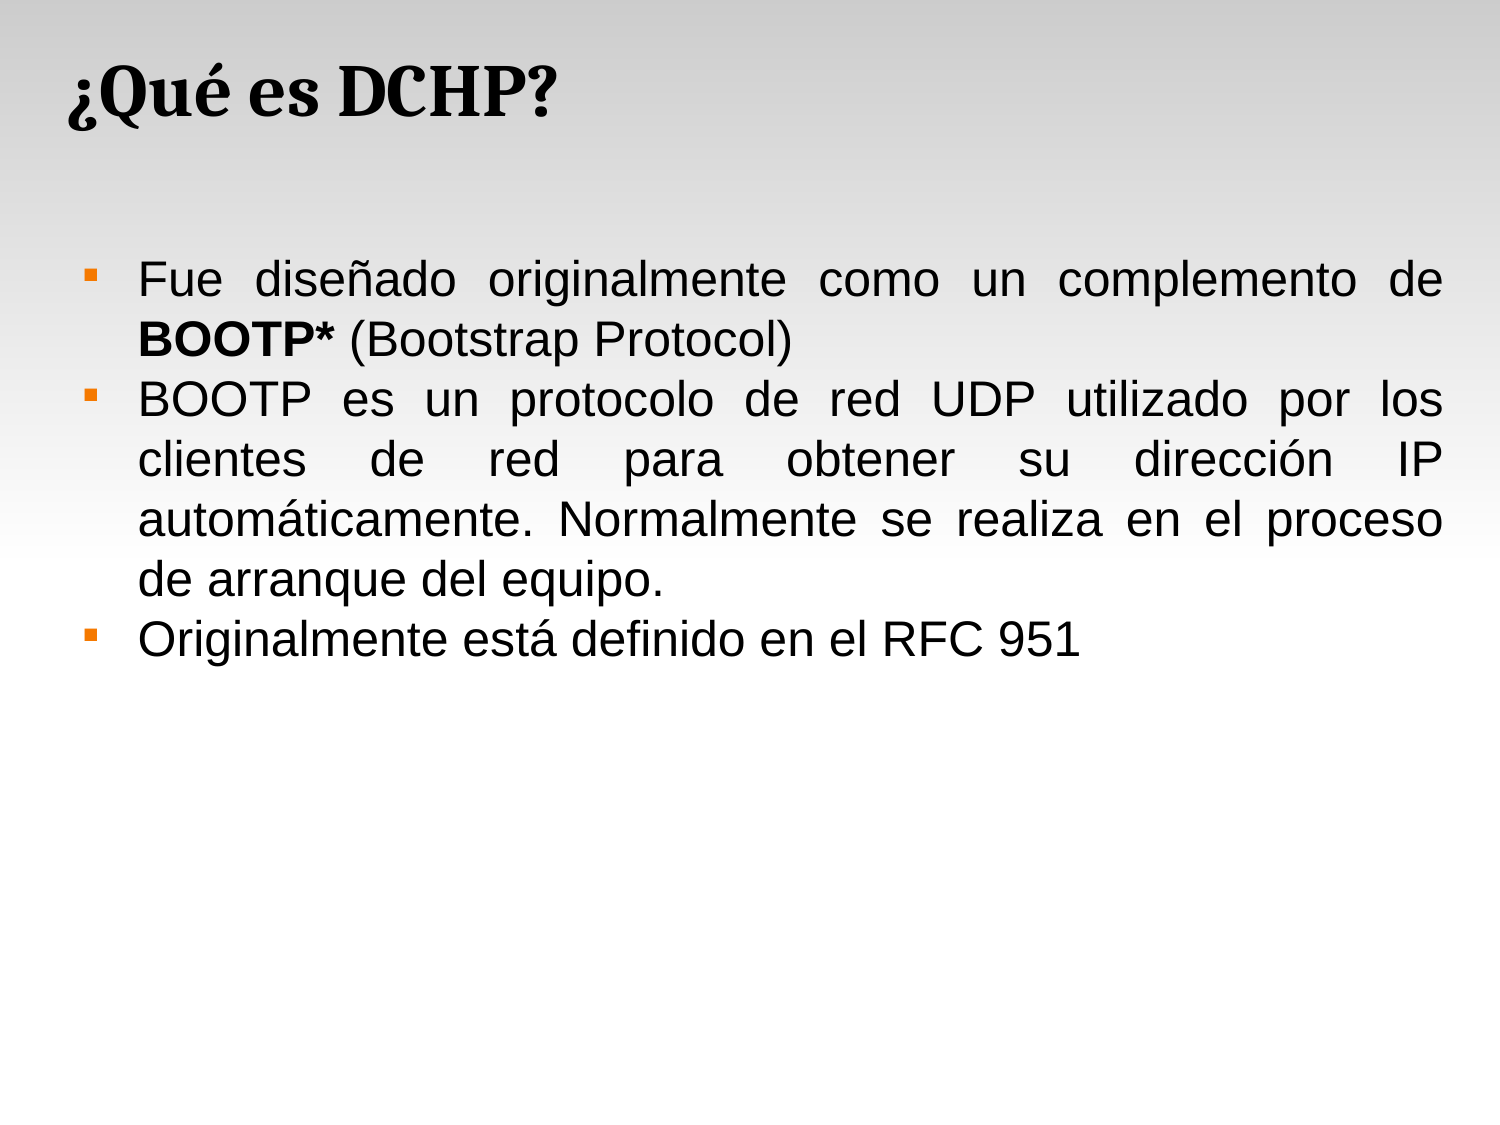

# ¿Qué es DCHP?
Fue diseñado originalmente como un complemento de BOOTP* (Bootstrap Protocol)
BOOTP es un protocolo de red UDP utilizado por los clientes de red para obtener su dirección IP automáticamente. Normalmente se realiza en el proceso de arranque del equipo.
Originalmente está definido en el RFC 951
Page